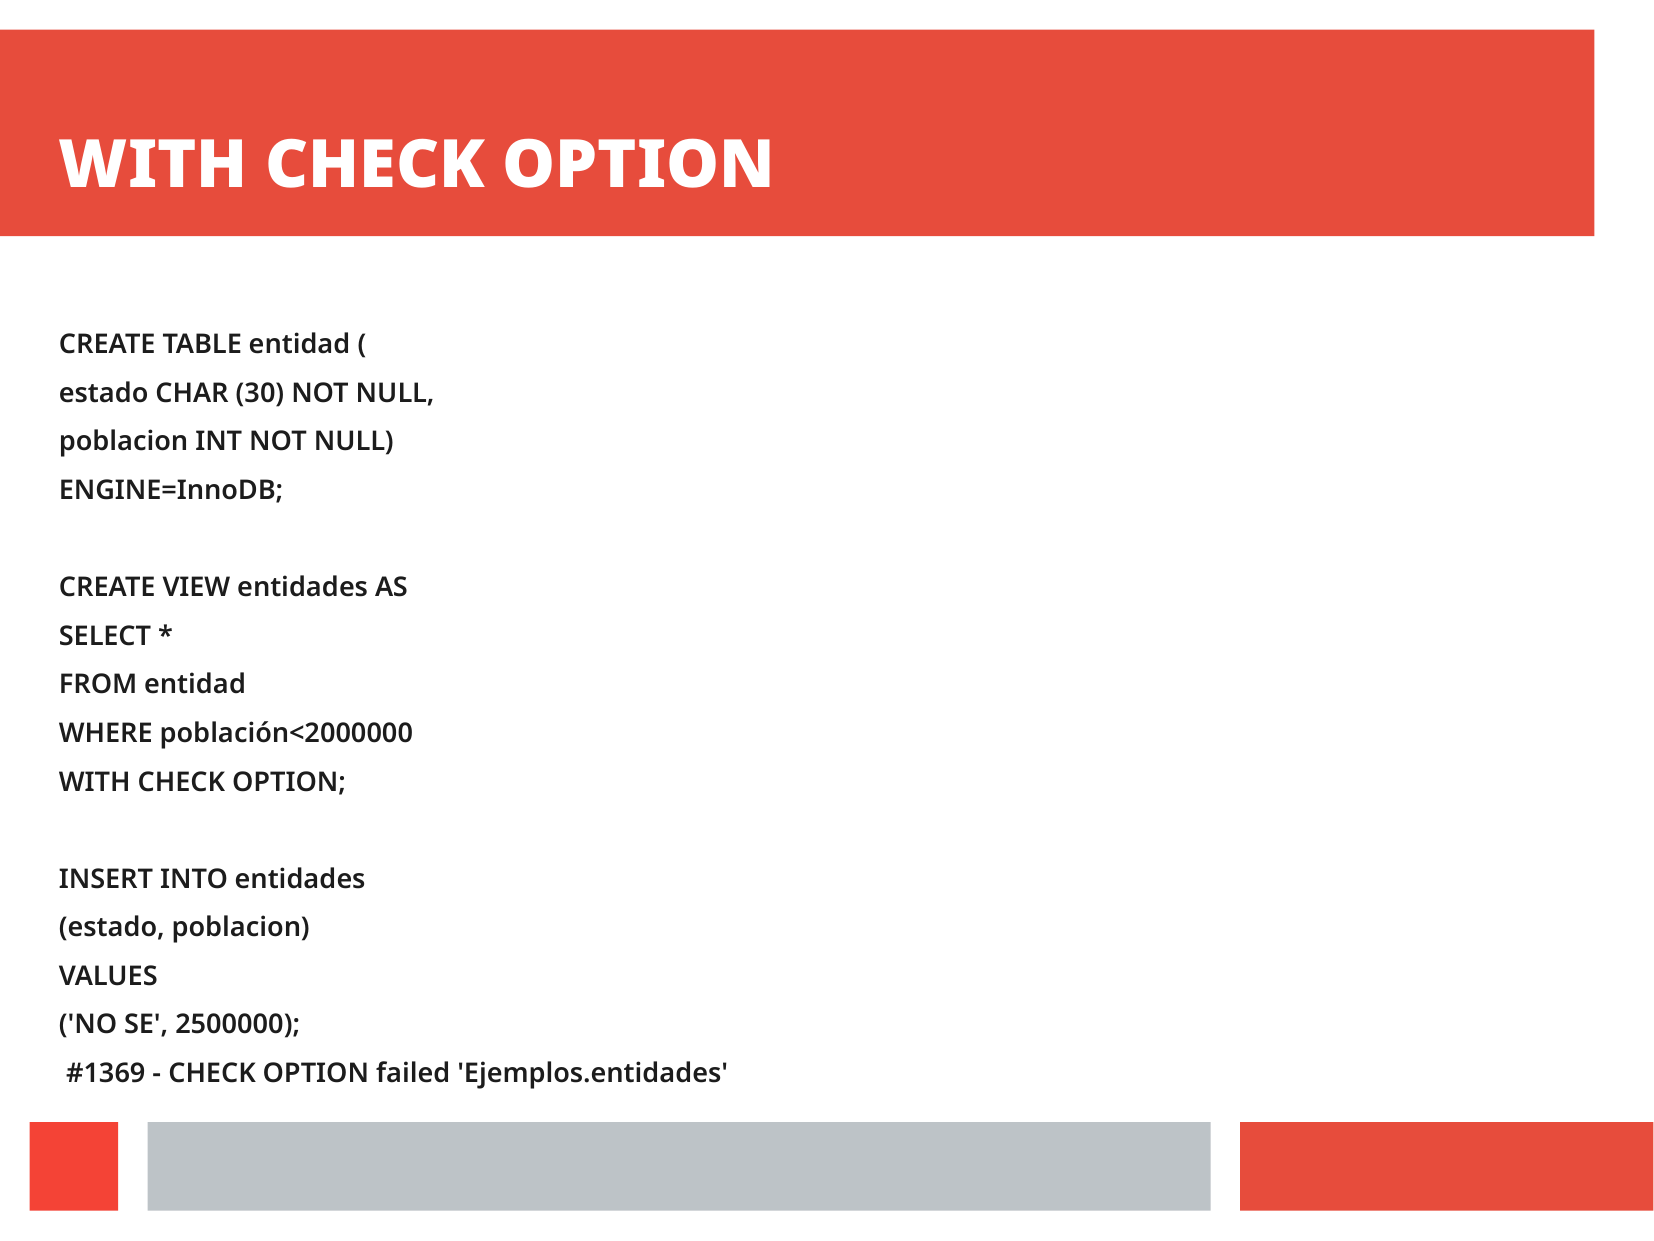

# WITH CHECK OPTION
CREATE TABLE entidad (
estado CHAR (30) NOT NULL,
poblacion INT NOT NULL)
ENGINE=InnoDB;
CREATE VIEW entidades AS
SELECT *
FROM entidad
WHERE población<2000000
WITH CHECK OPTION;
INSERT INTO entidades
(estado, poblacion)
VALUES
('NO SE', 2500000);
 #1369 - CHECK OPTION failed 'Ejemplos.entidades'